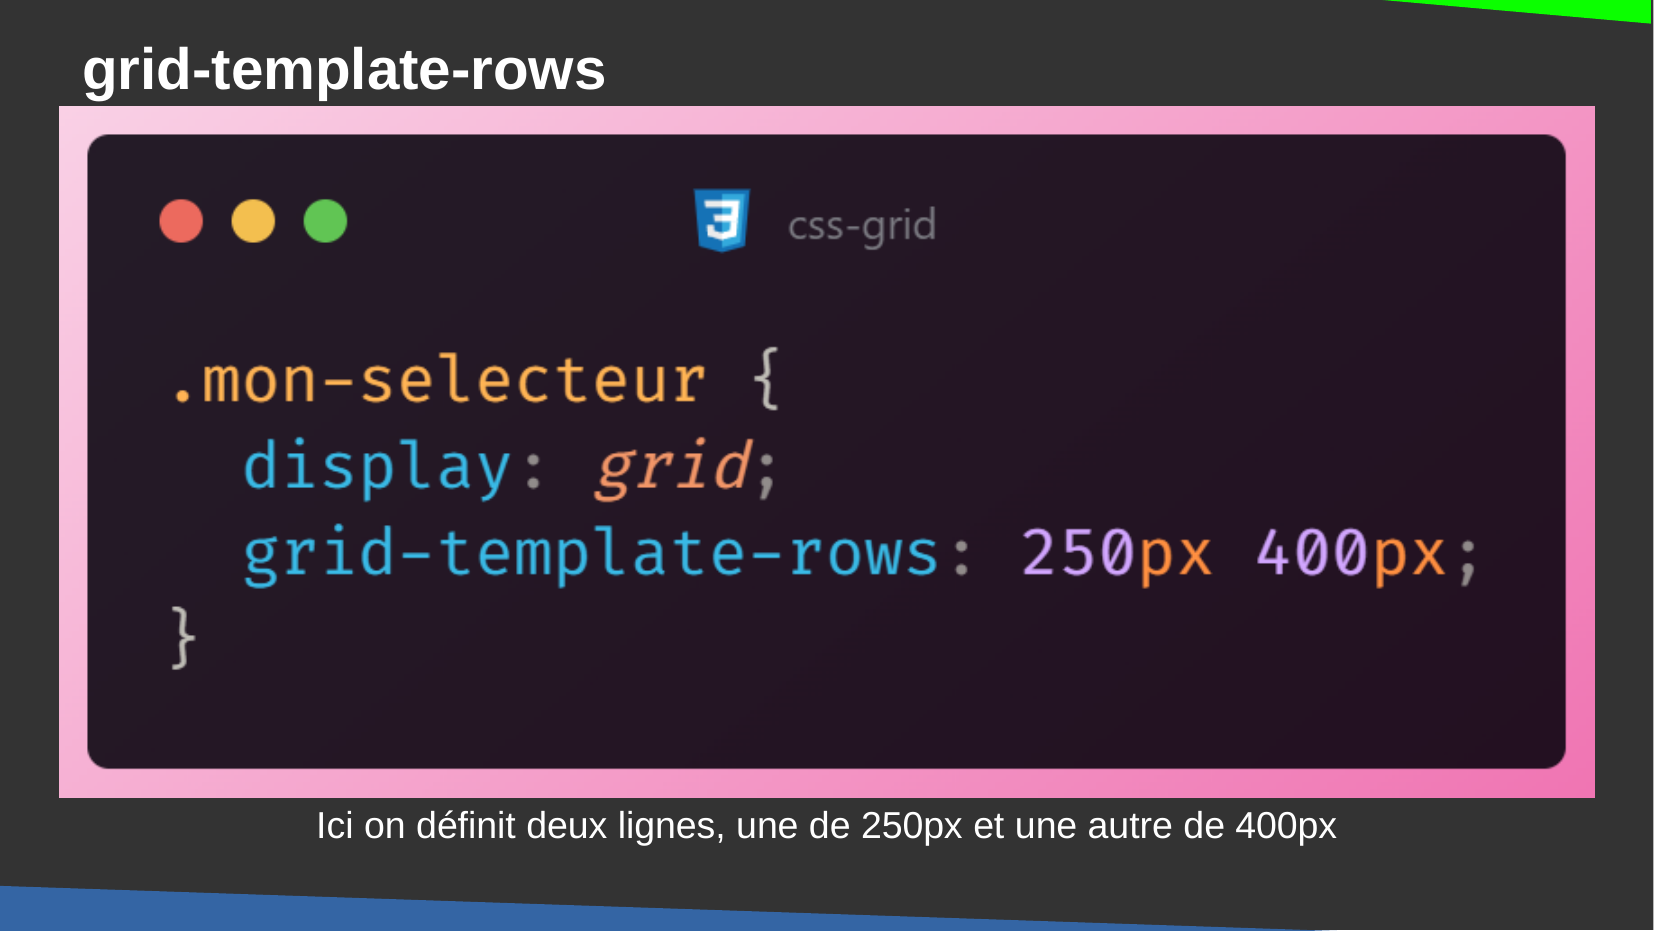

# grid-template-rows
Ici on définit deux lignes, une de 250px et une autre de 400px